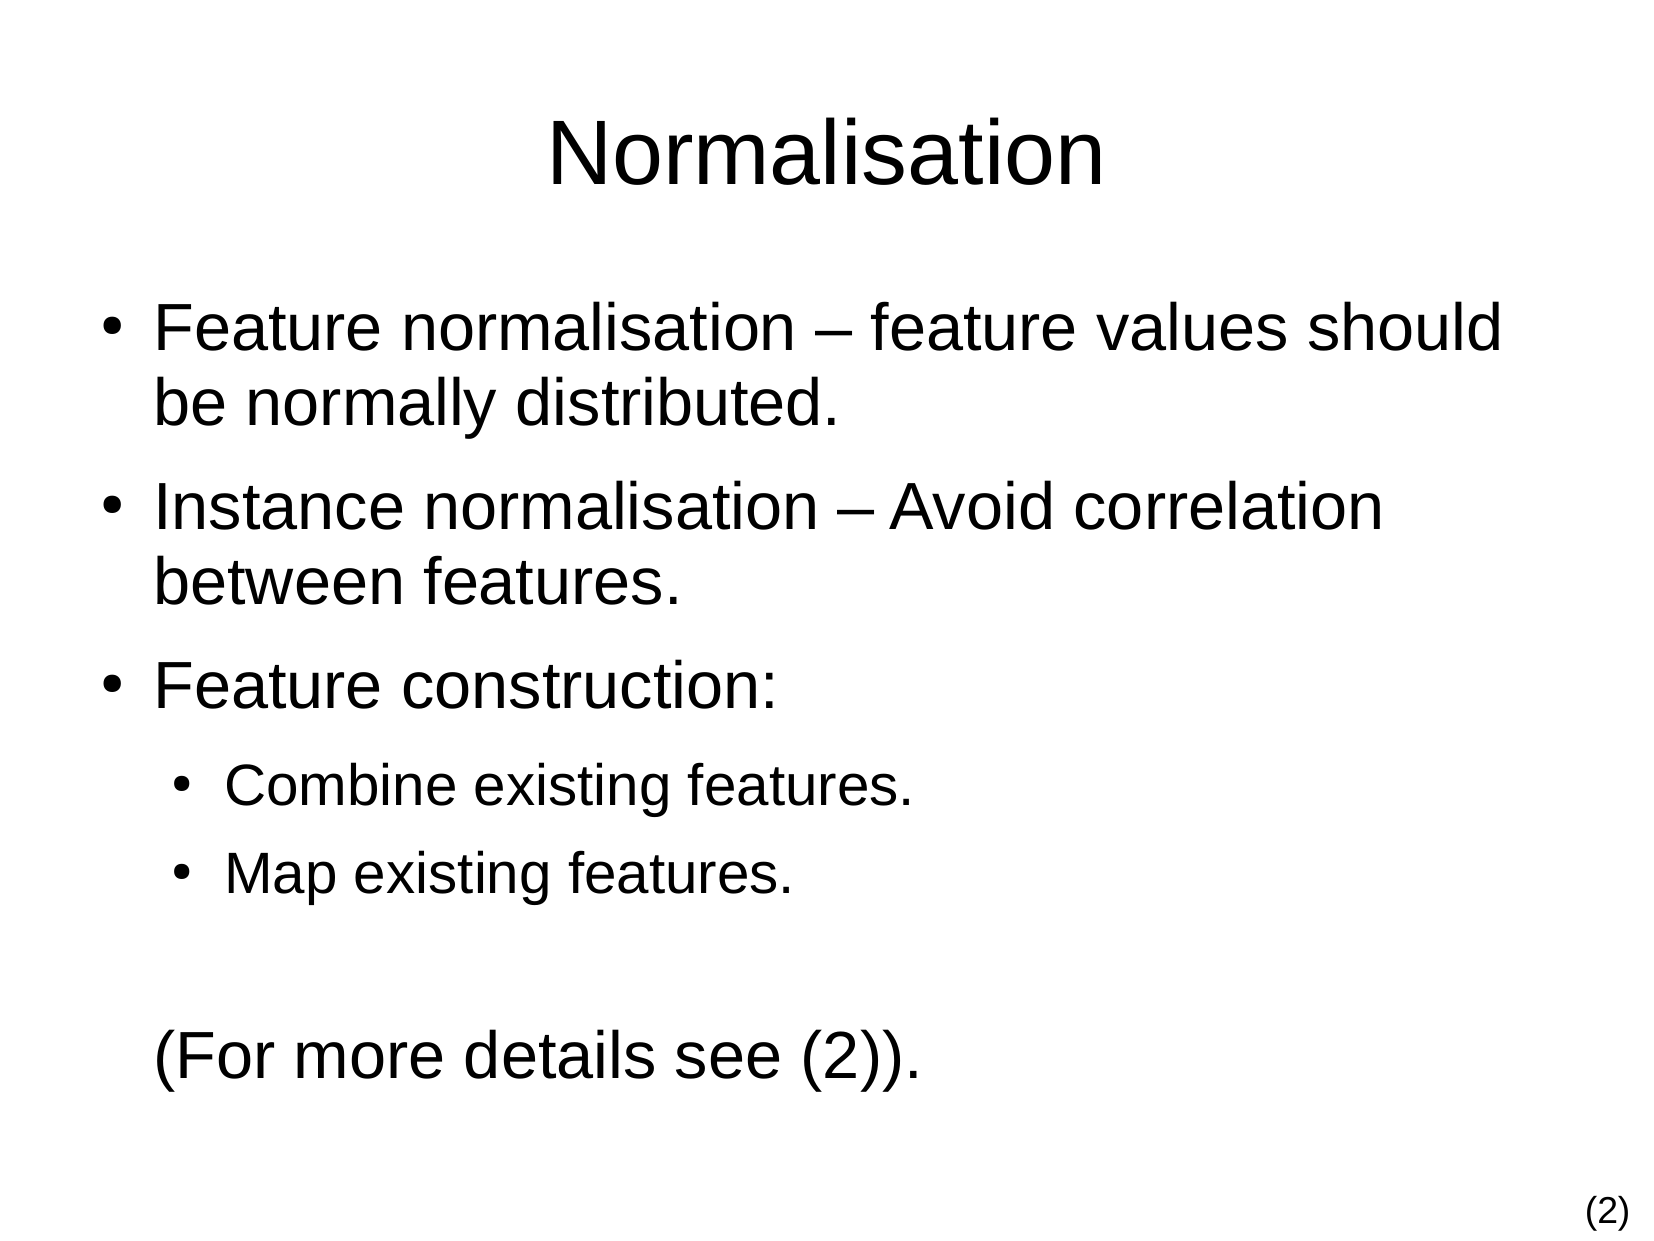

# Normalisation
Feature normalisation – feature values should be normally distributed.
Instance normalisation – Avoid correlation between features.
Feature construction:
Combine existing features.
Map existing features.
(For more details see (2)).
(2)